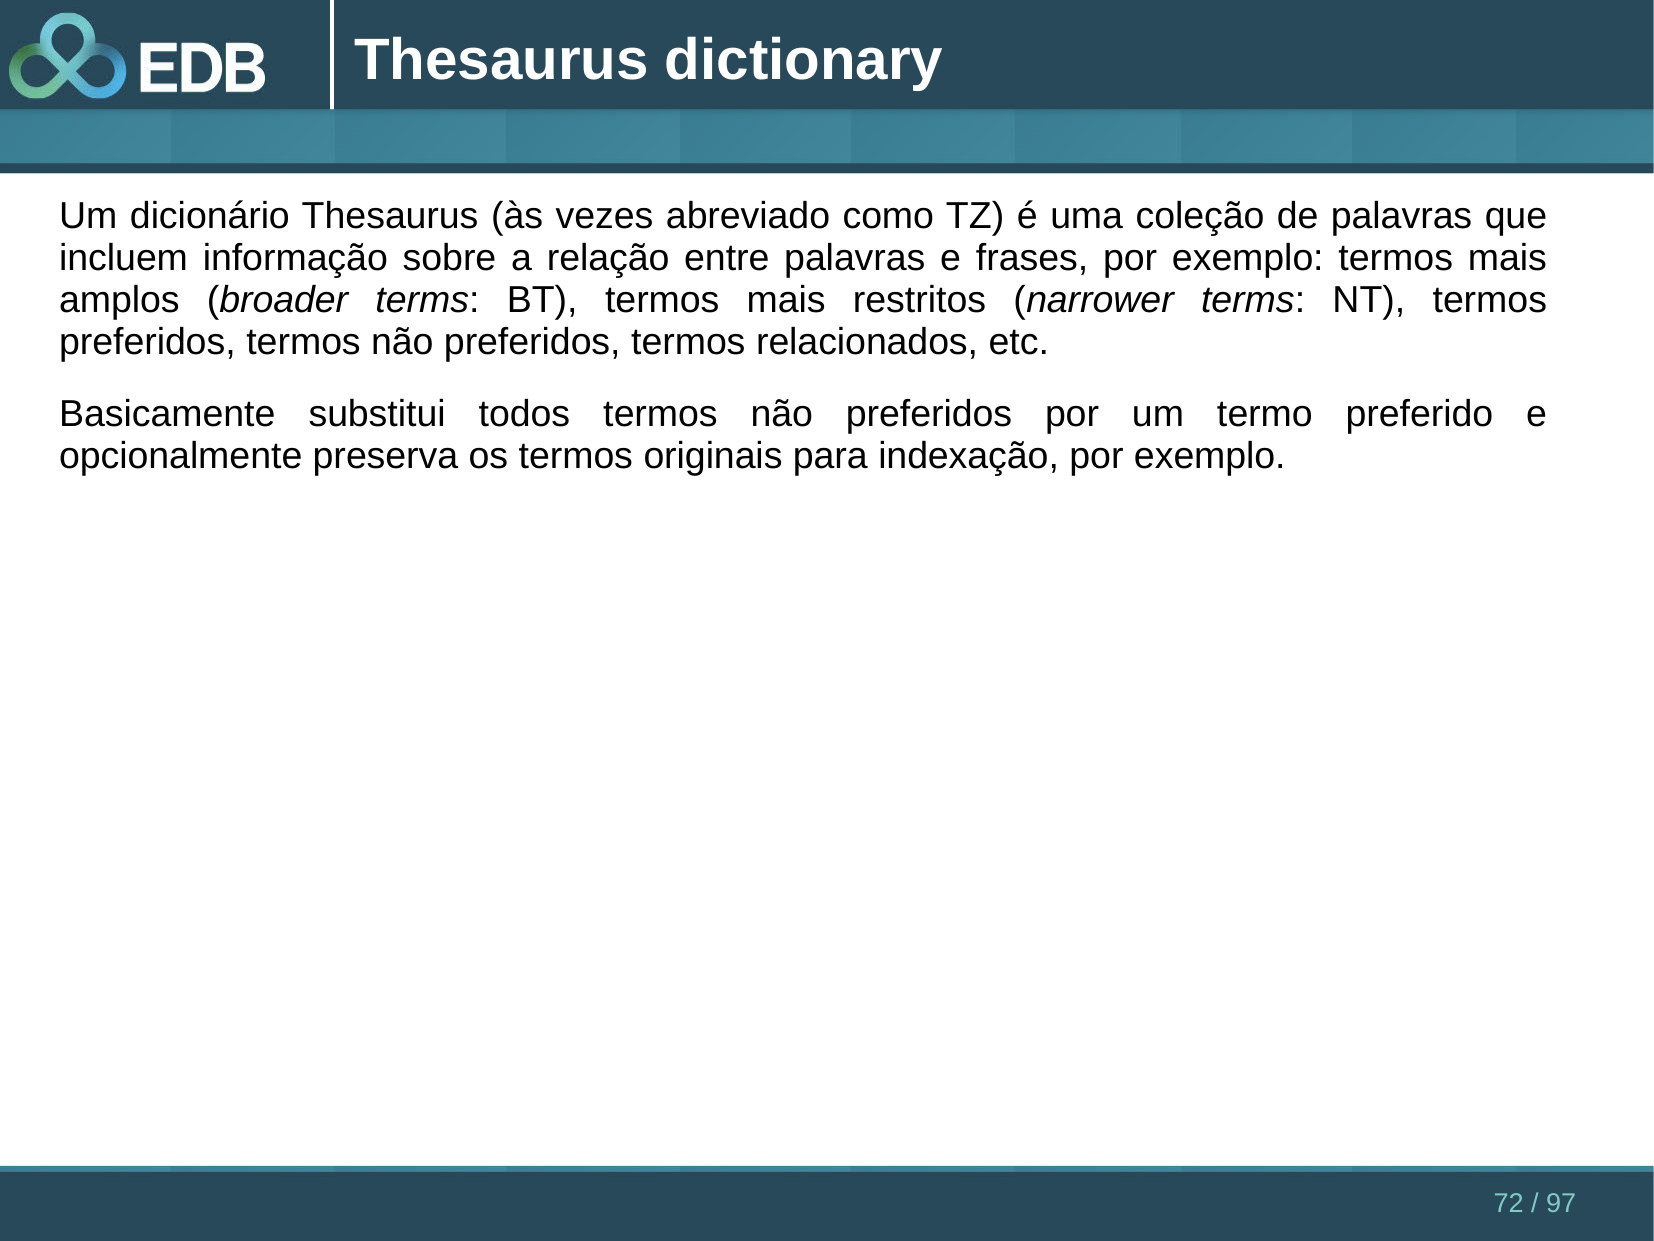

# Thesaurus dictionary
Um dicionário Thesaurus (às vezes abreviado como TZ) é uma coleção de palavras que incluem informação sobre a relação entre palavras e frases, por exemplo: termos mais amplos (broader terms: BT), termos mais restritos (narrower terms: NT), termos preferidos, termos não preferidos, termos relacionados, etc.
Basicamente substitui todos termos não preferidos por um termo preferido e opcionalmente preserva os termos originais para indexação, por exemplo.